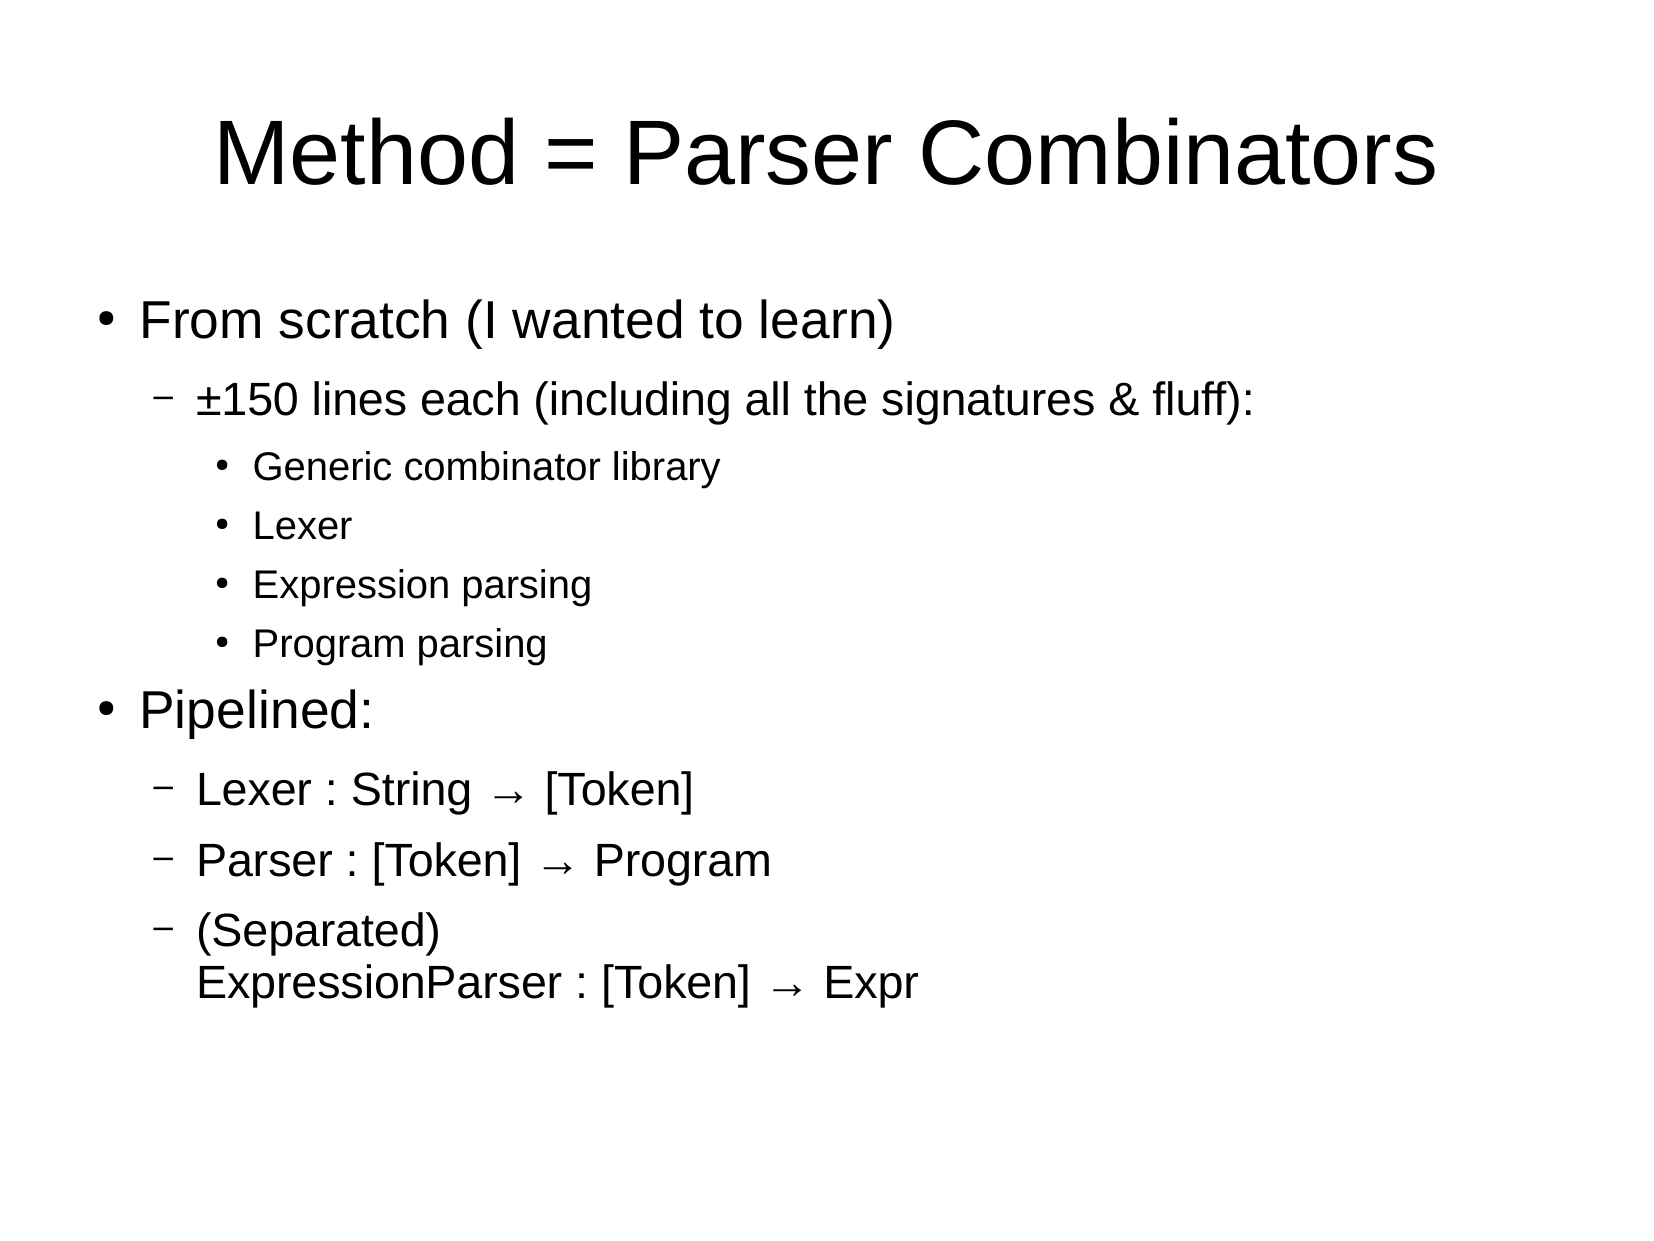

# Method = Parser Combinators
From scratch (I wanted to learn)
±150 lines each (including all the signatures & fluff):
Generic combinator library
Lexer
Expression parsing
Program parsing
Pipelined:
Lexer : String → [Token]
Parser : [Token] → Program
(Separated)
ExpressionParser : [Token] → Expr